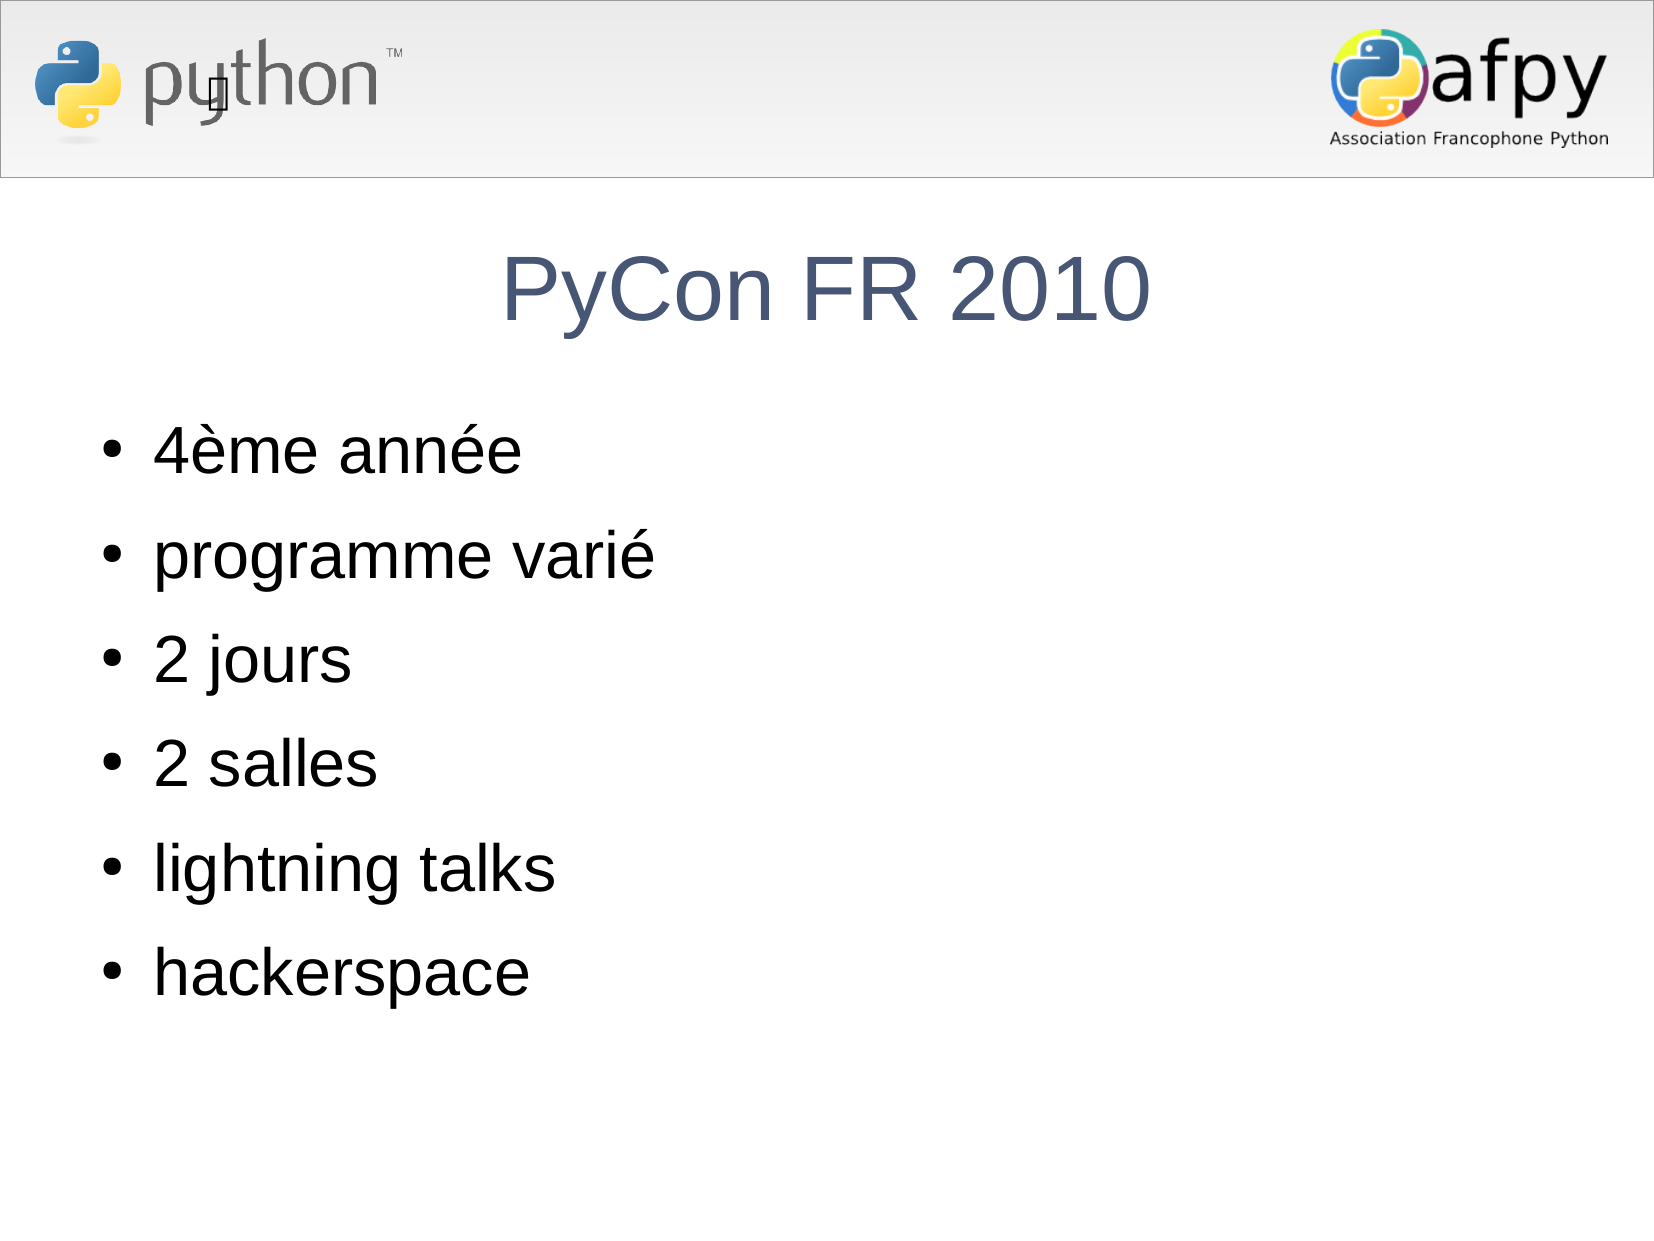

# PyCon FR 2010
4ème année
programme varié
2 jours
2 salles
lightning talks
hackerspace